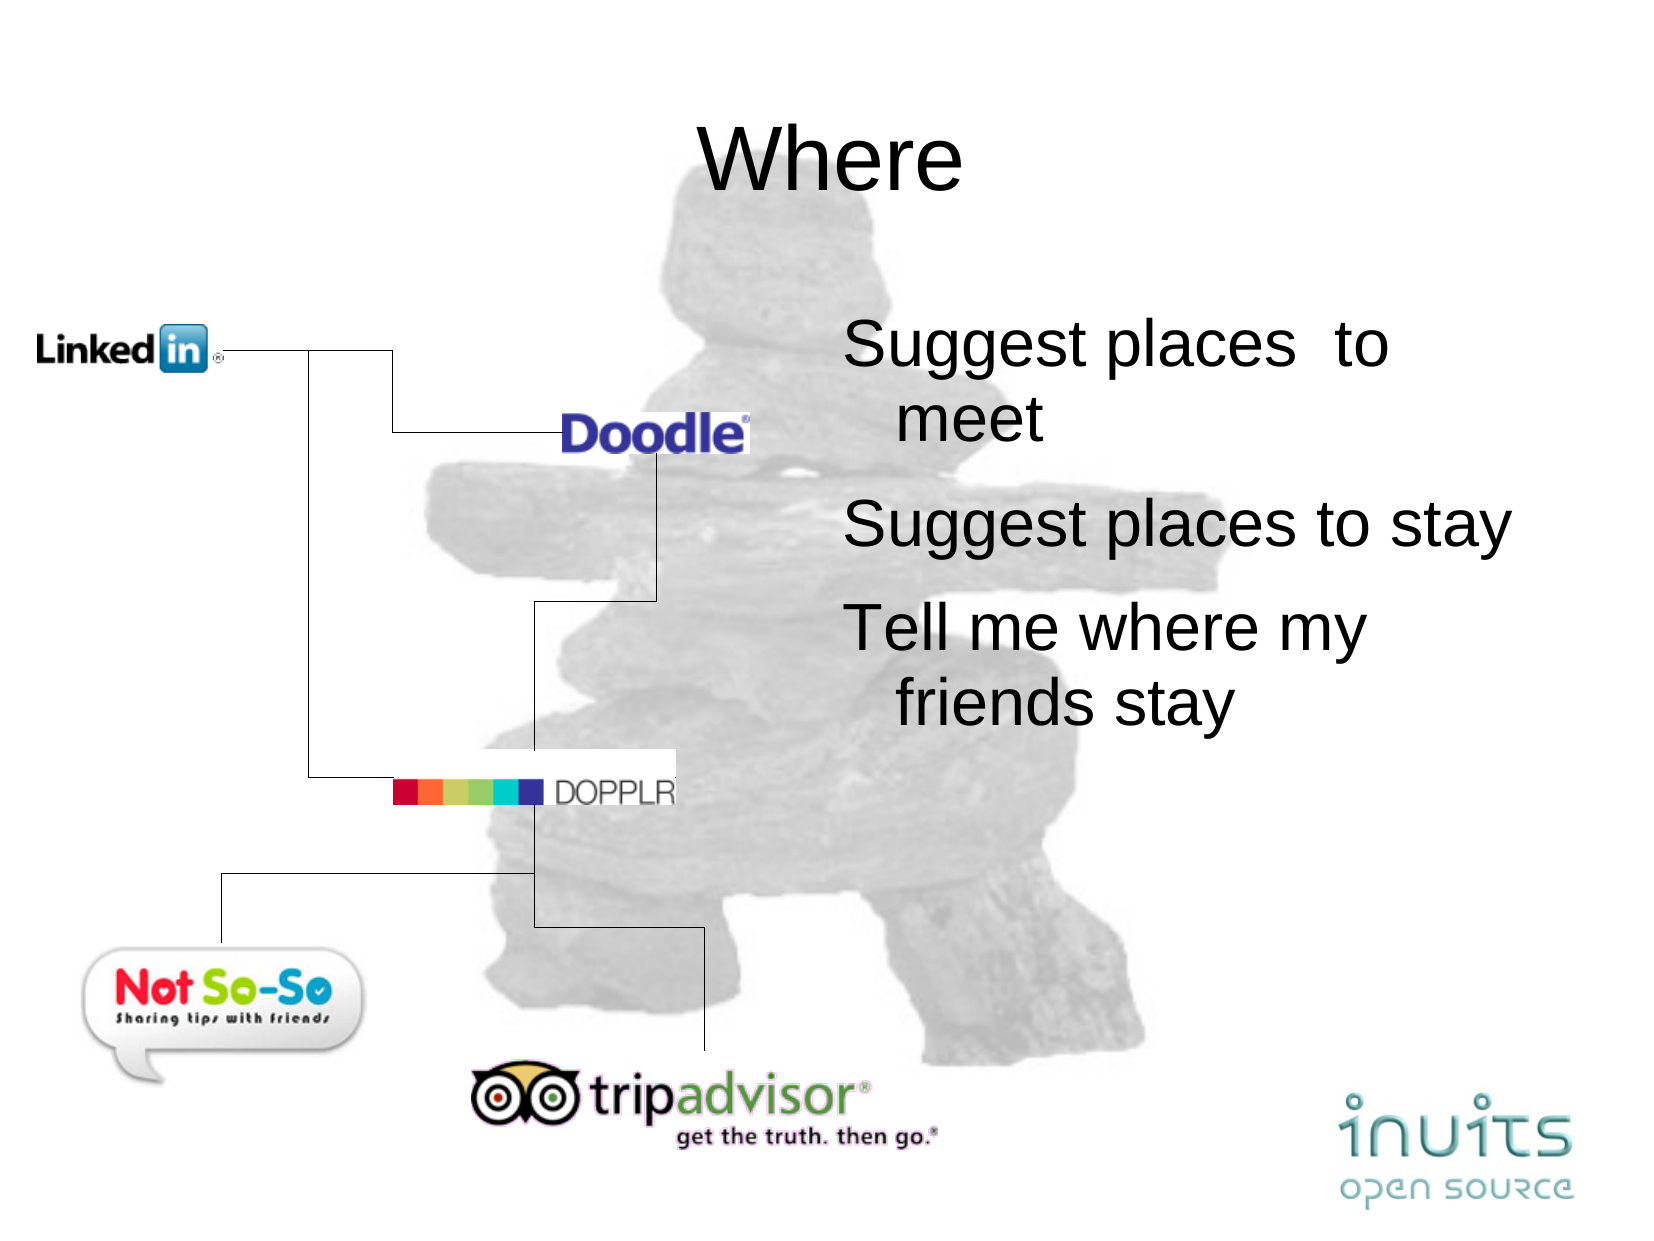

# Where
Suggest places to meet
Suggest places to stay
Tell me where my friends stay